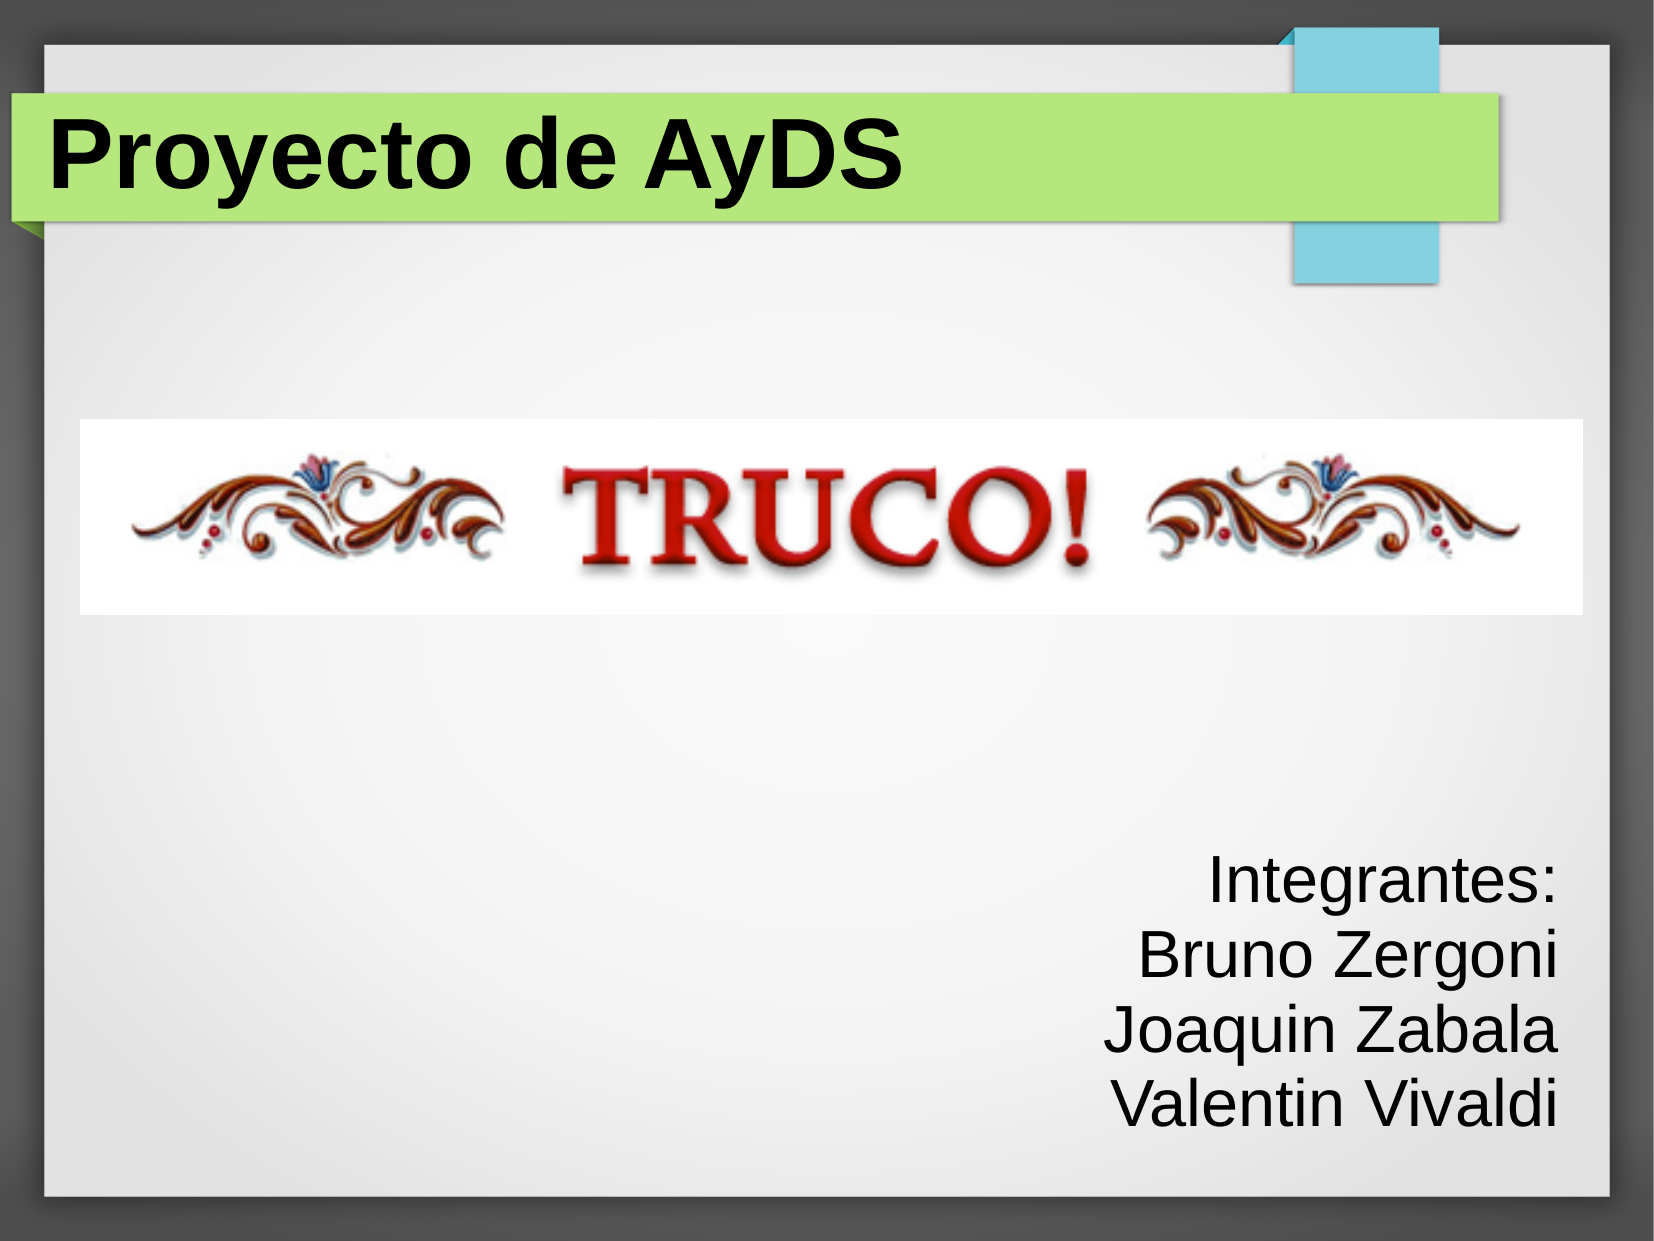

# Proyecto de AyDS
Integrantes:
Bruno Zergoni
Joaquin Zabala
Valentin Vivaldi